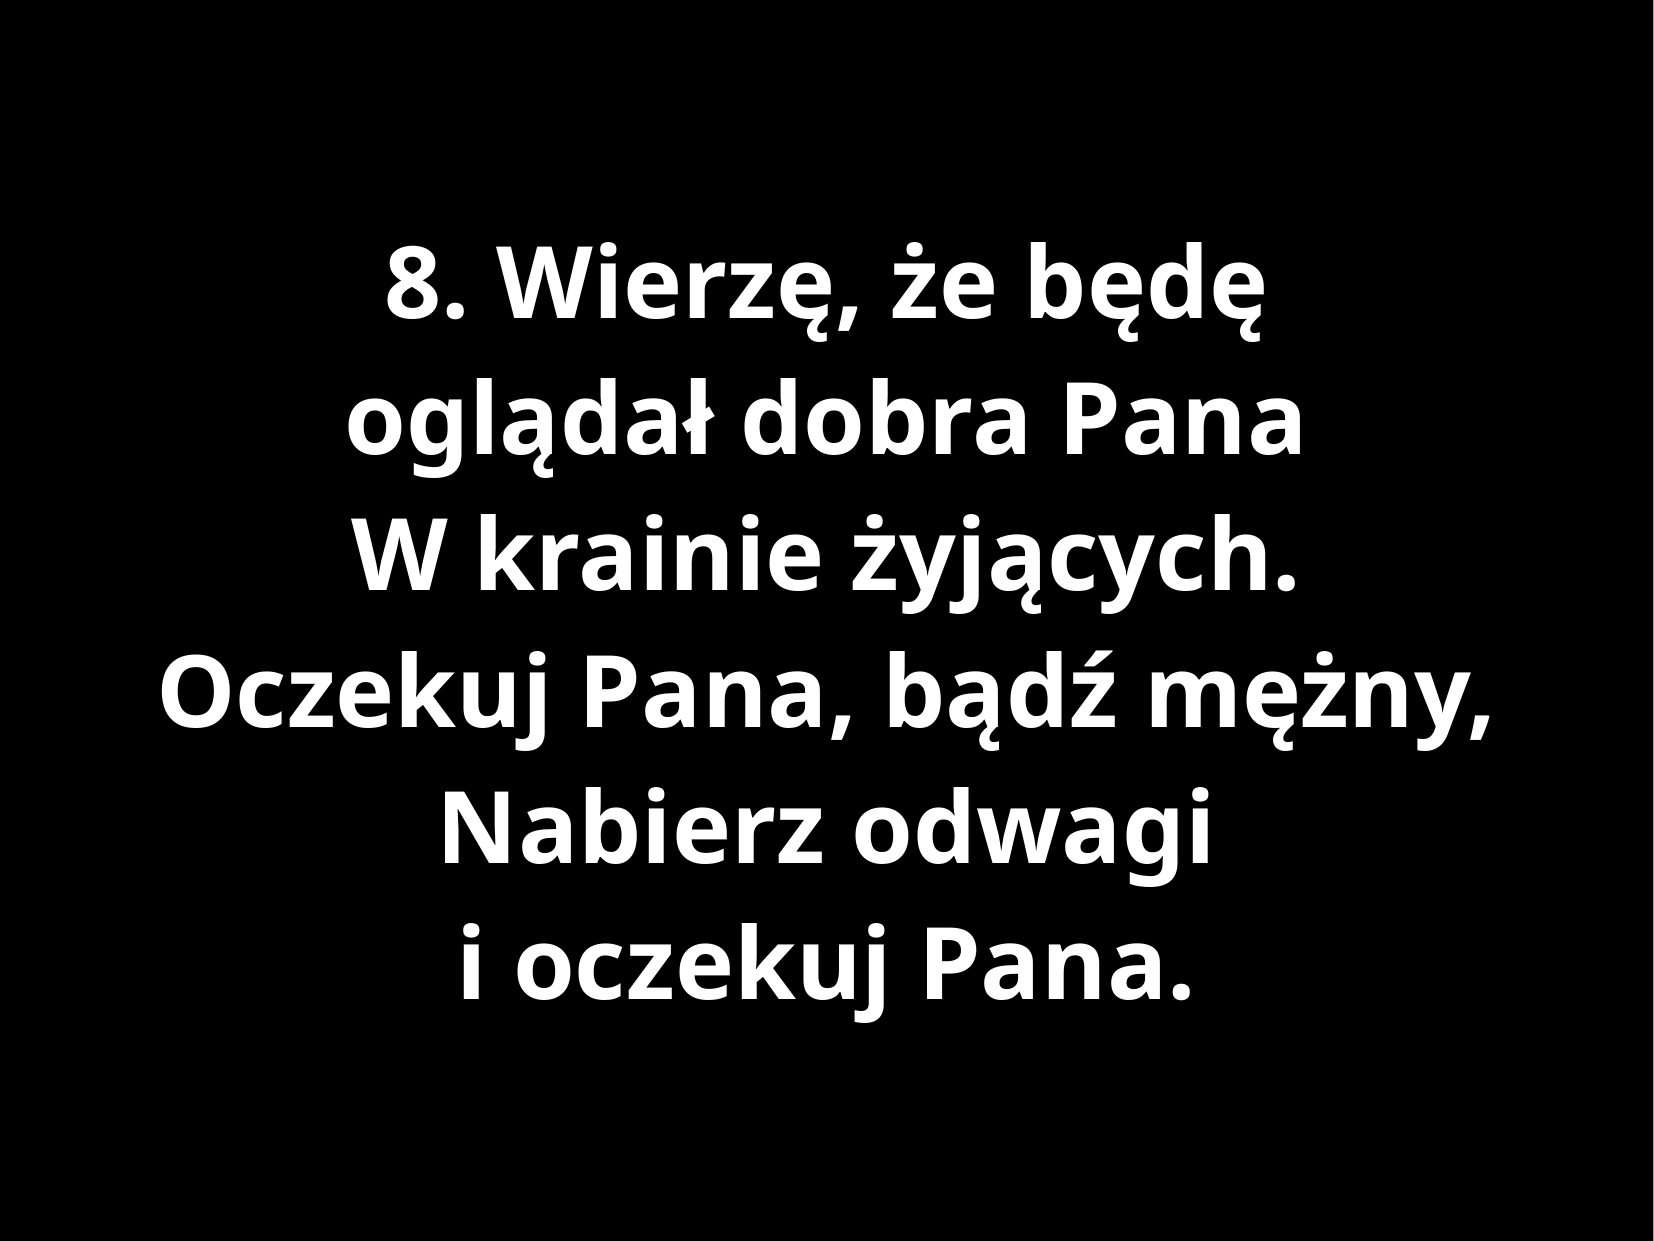

# 8. Wierzę, że będę oglądał dobra Pana W krainie żyjących. Oczekuj Pana, bądź mężny, Nabierz odwagi i oczekuj Pana.